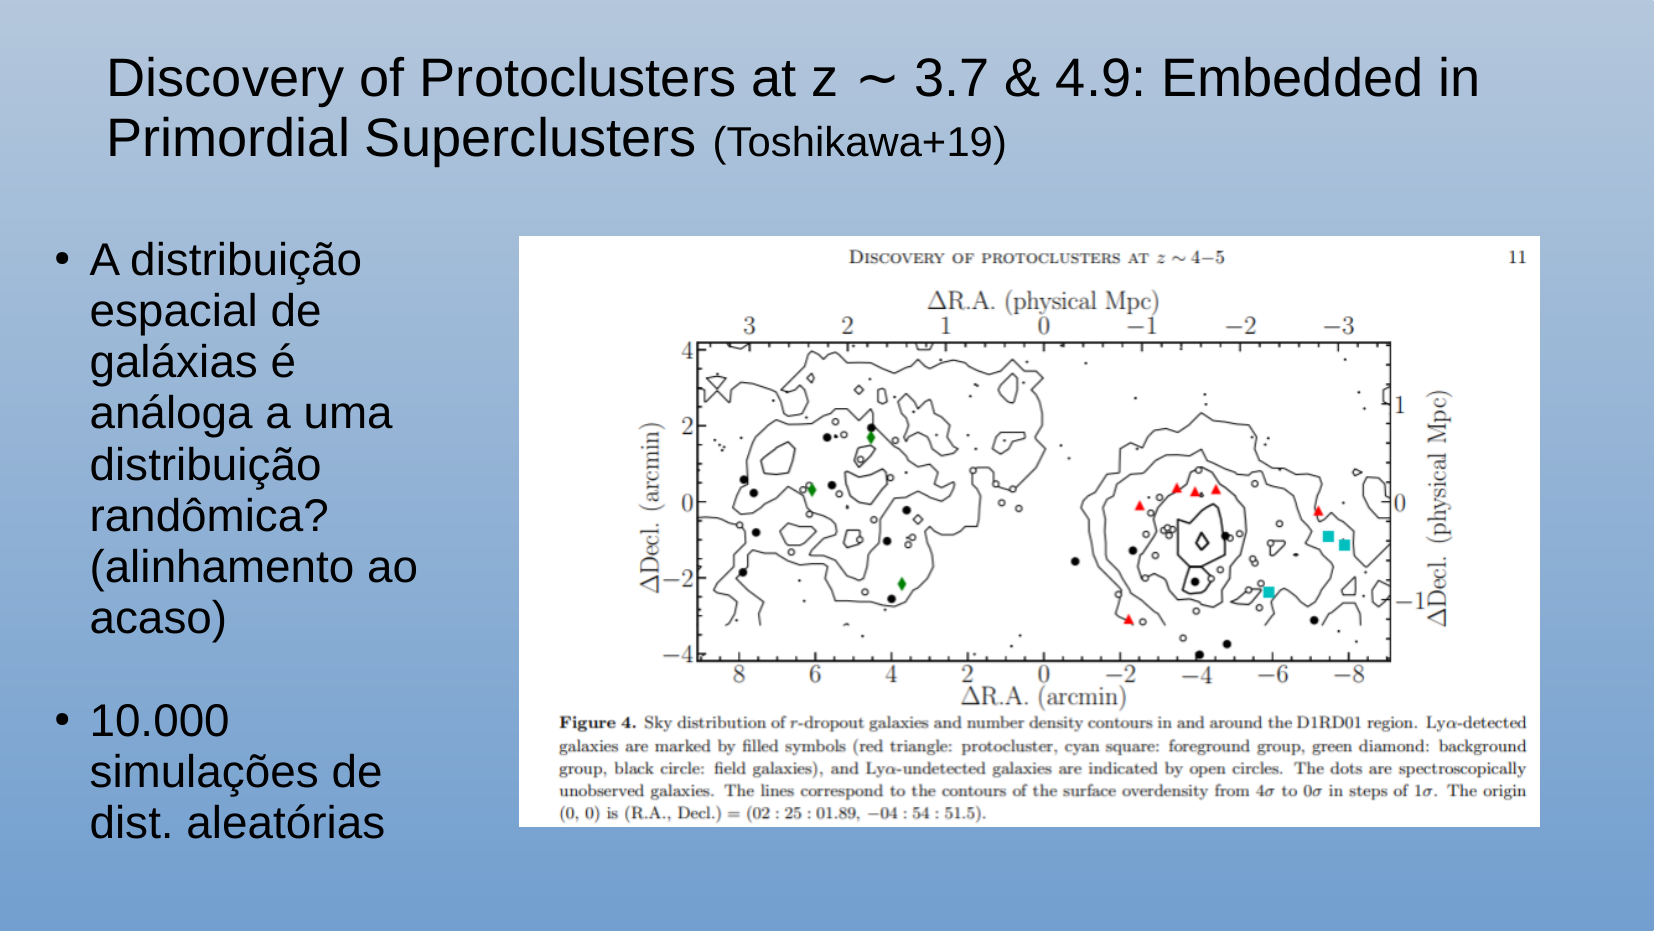

# Discovery of Protoclusters at z ∼ 3.7 & 4.9: Embedded in Primordial Superclusters (Toshikawa+19)
A distribuição espacial de galáxias é análoga a uma distribuição randômica? (alinhamento ao acaso)
10.000 simulações de dist. aleatórias